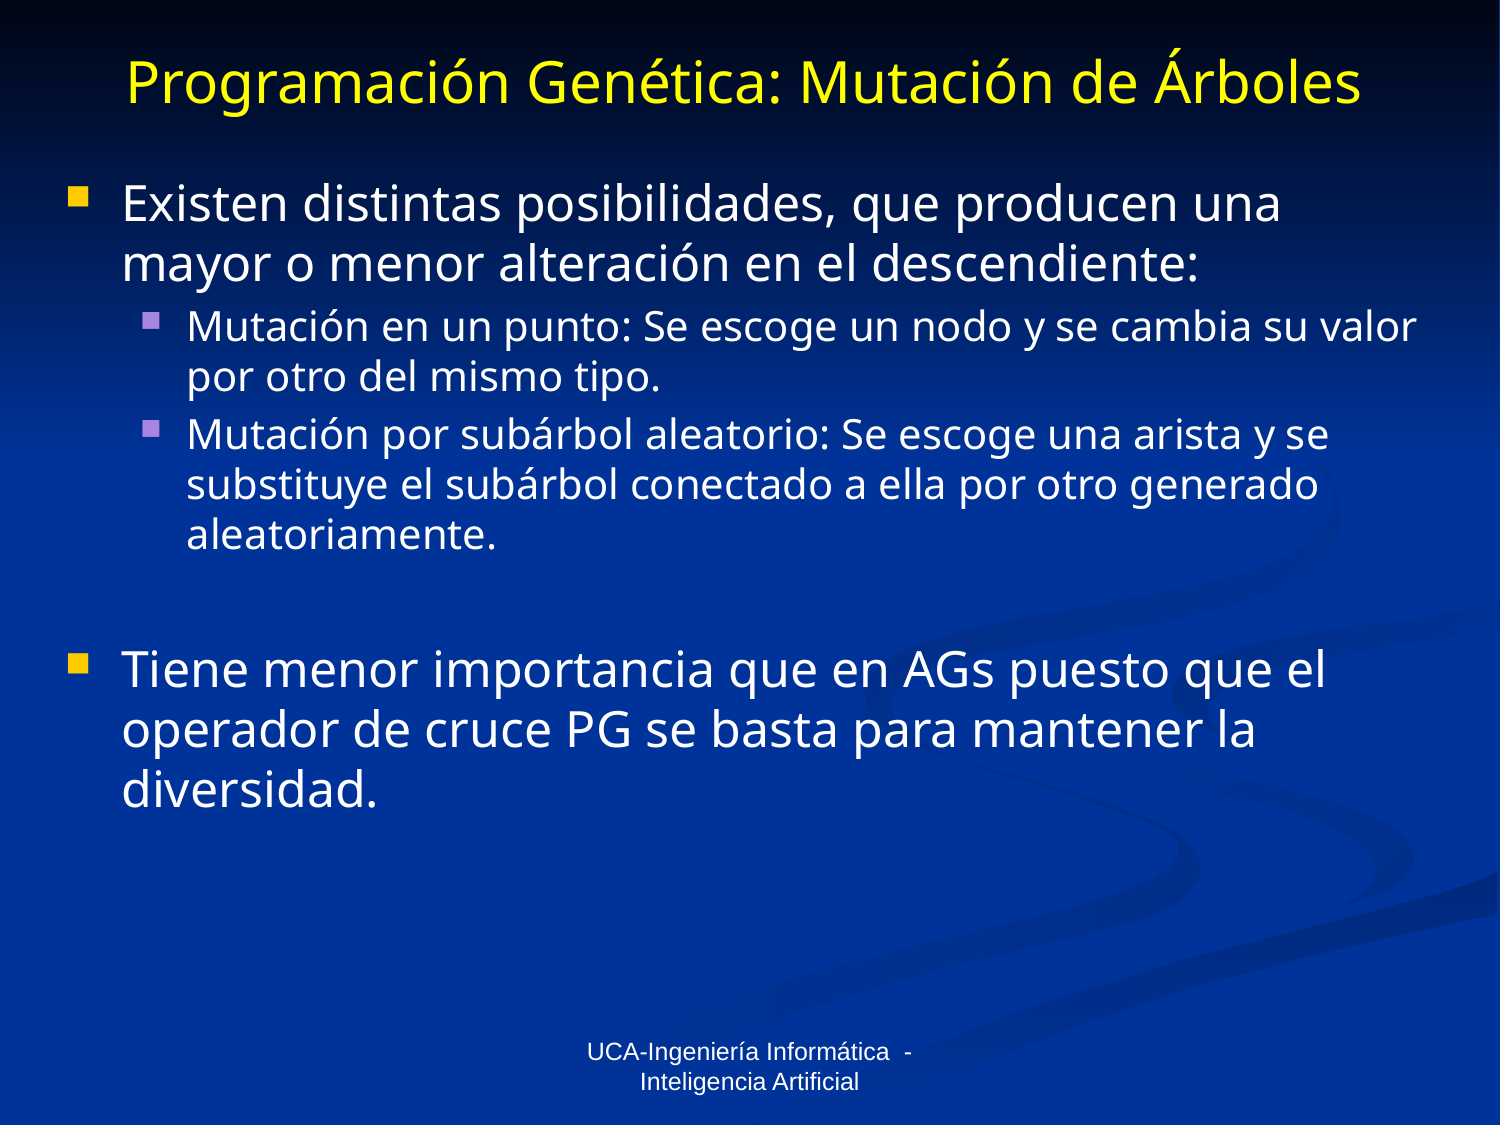

# Programación Genética: Mutación de Árboles
Existen distintas posibilidades, que producen una mayor o menor alteración en el descendiente:
Mutación en un punto: Se escoge un nodo y se cambia su valor por otro del mismo tipo.
Mutación por subárbol aleatorio: Se escoge una arista y se substituye el subárbol conectado a ella por otro generado aleatoriamente.
Tiene menor importancia que en AGs puesto que el operador de cruce PG se basta para mantener la diversidad.
UCA-Ingeniería Informática - Inteligencia Artificial